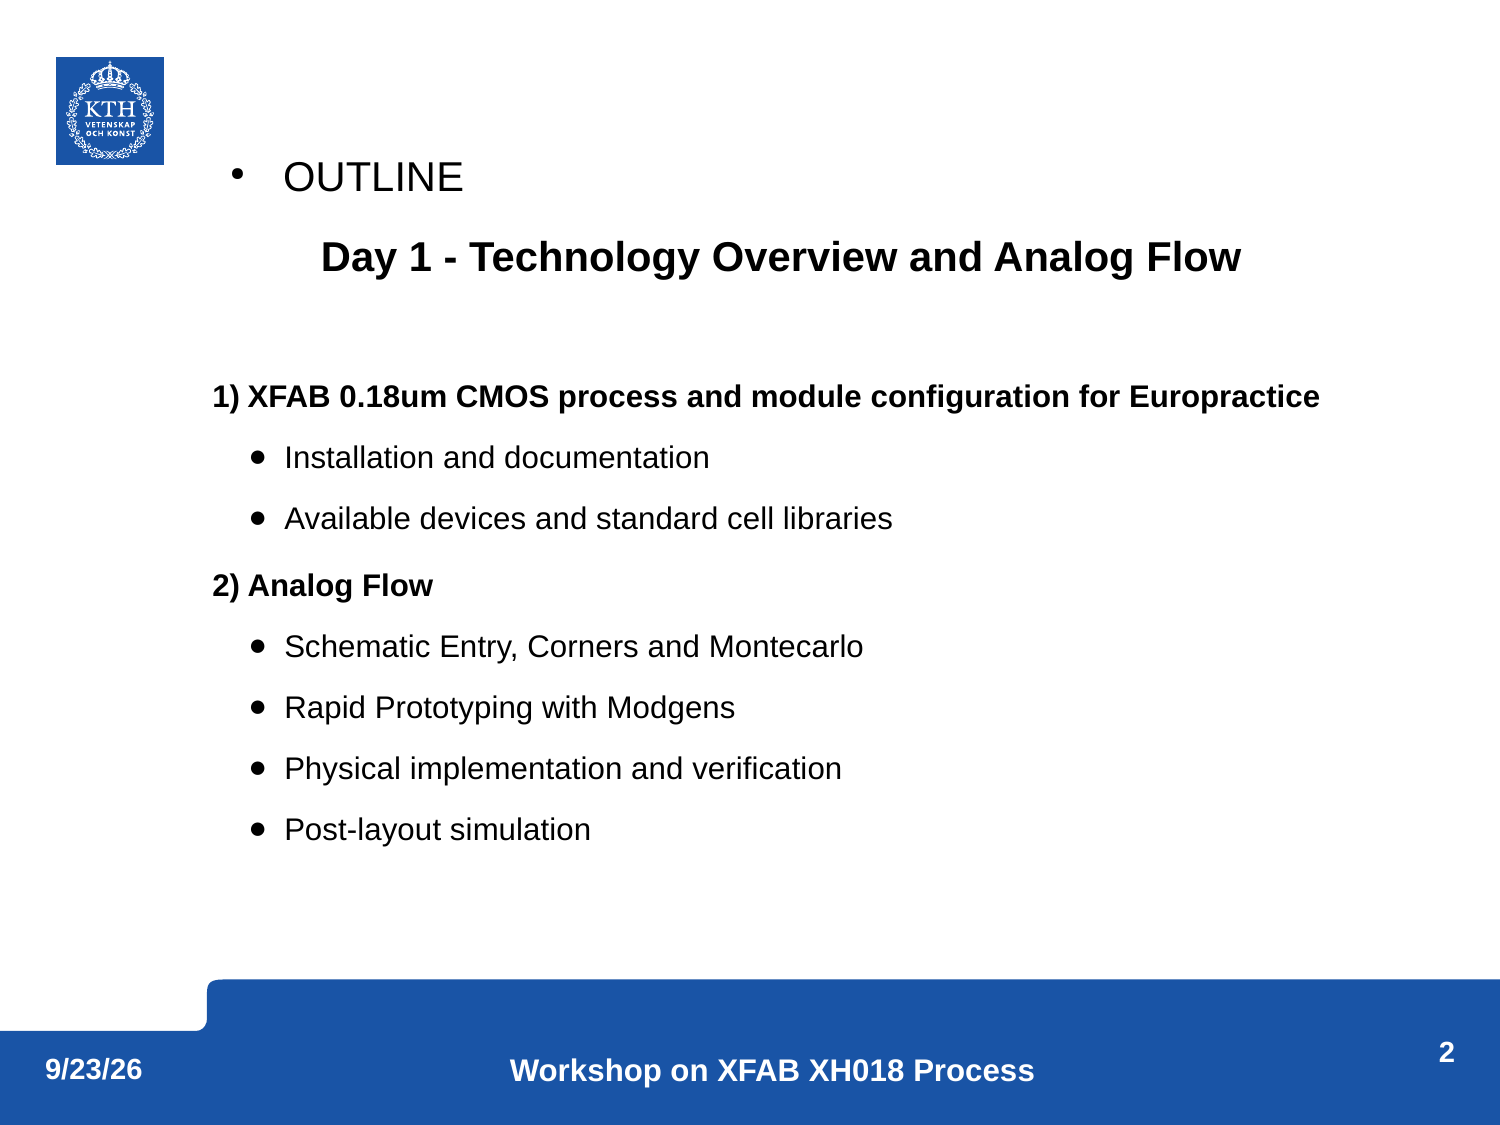

#
OUTLINE
Day 1 - Technology Overview and Analog Flow
XFAB 0.18um CMOS process and module configuration for Europractice
Installation and documentation
Available devices and standard cell libraries
Analog Flow
Schematic Entry, Corners and Montecarlo
Rapid Prototyping with Modgens
Physical implementation and verification
Post-layout simulation
2
Analog Elektronik 2017